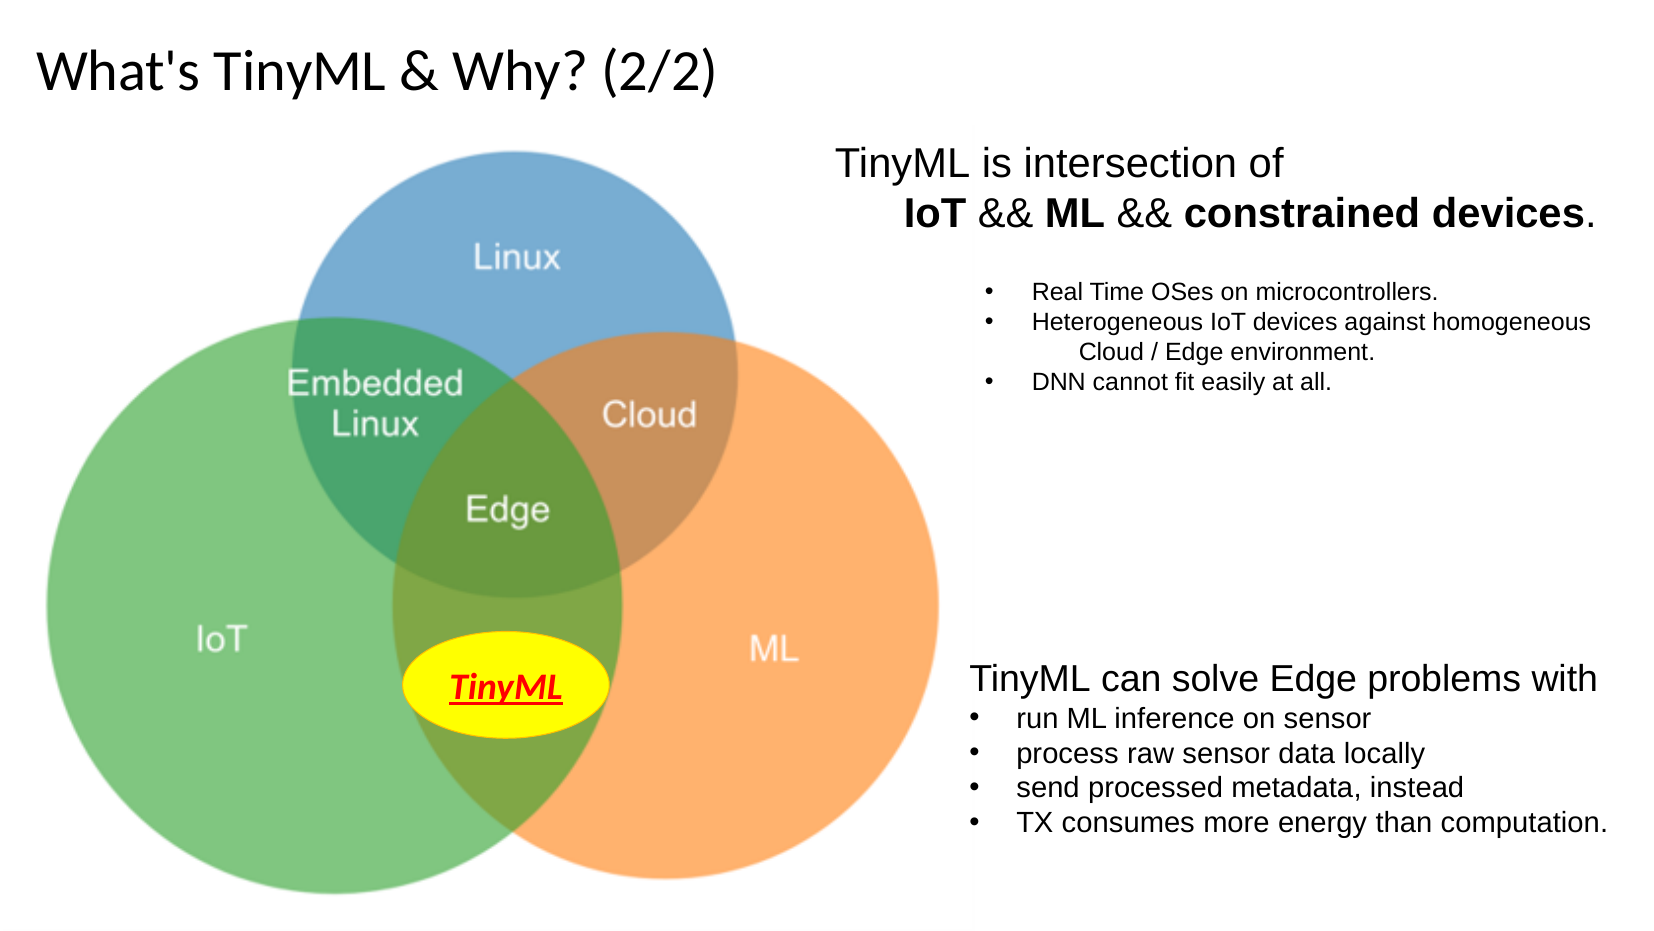

What's TinyML & Why? (2/2)
TinyML is intersection of
      IoT && ML && constrained devices.
Real Time OSes on microcontrollers.
Heterogeneous IoT devices against homogeneous Cloud / Edge environment.
DNN cannot fit easily at all.
TinyML
TinyML can solve Edge problems with​
run ML inference on sensor​
process raw sensor data locally​
send processed metadata, instead​
TX consumes more energy than computation.